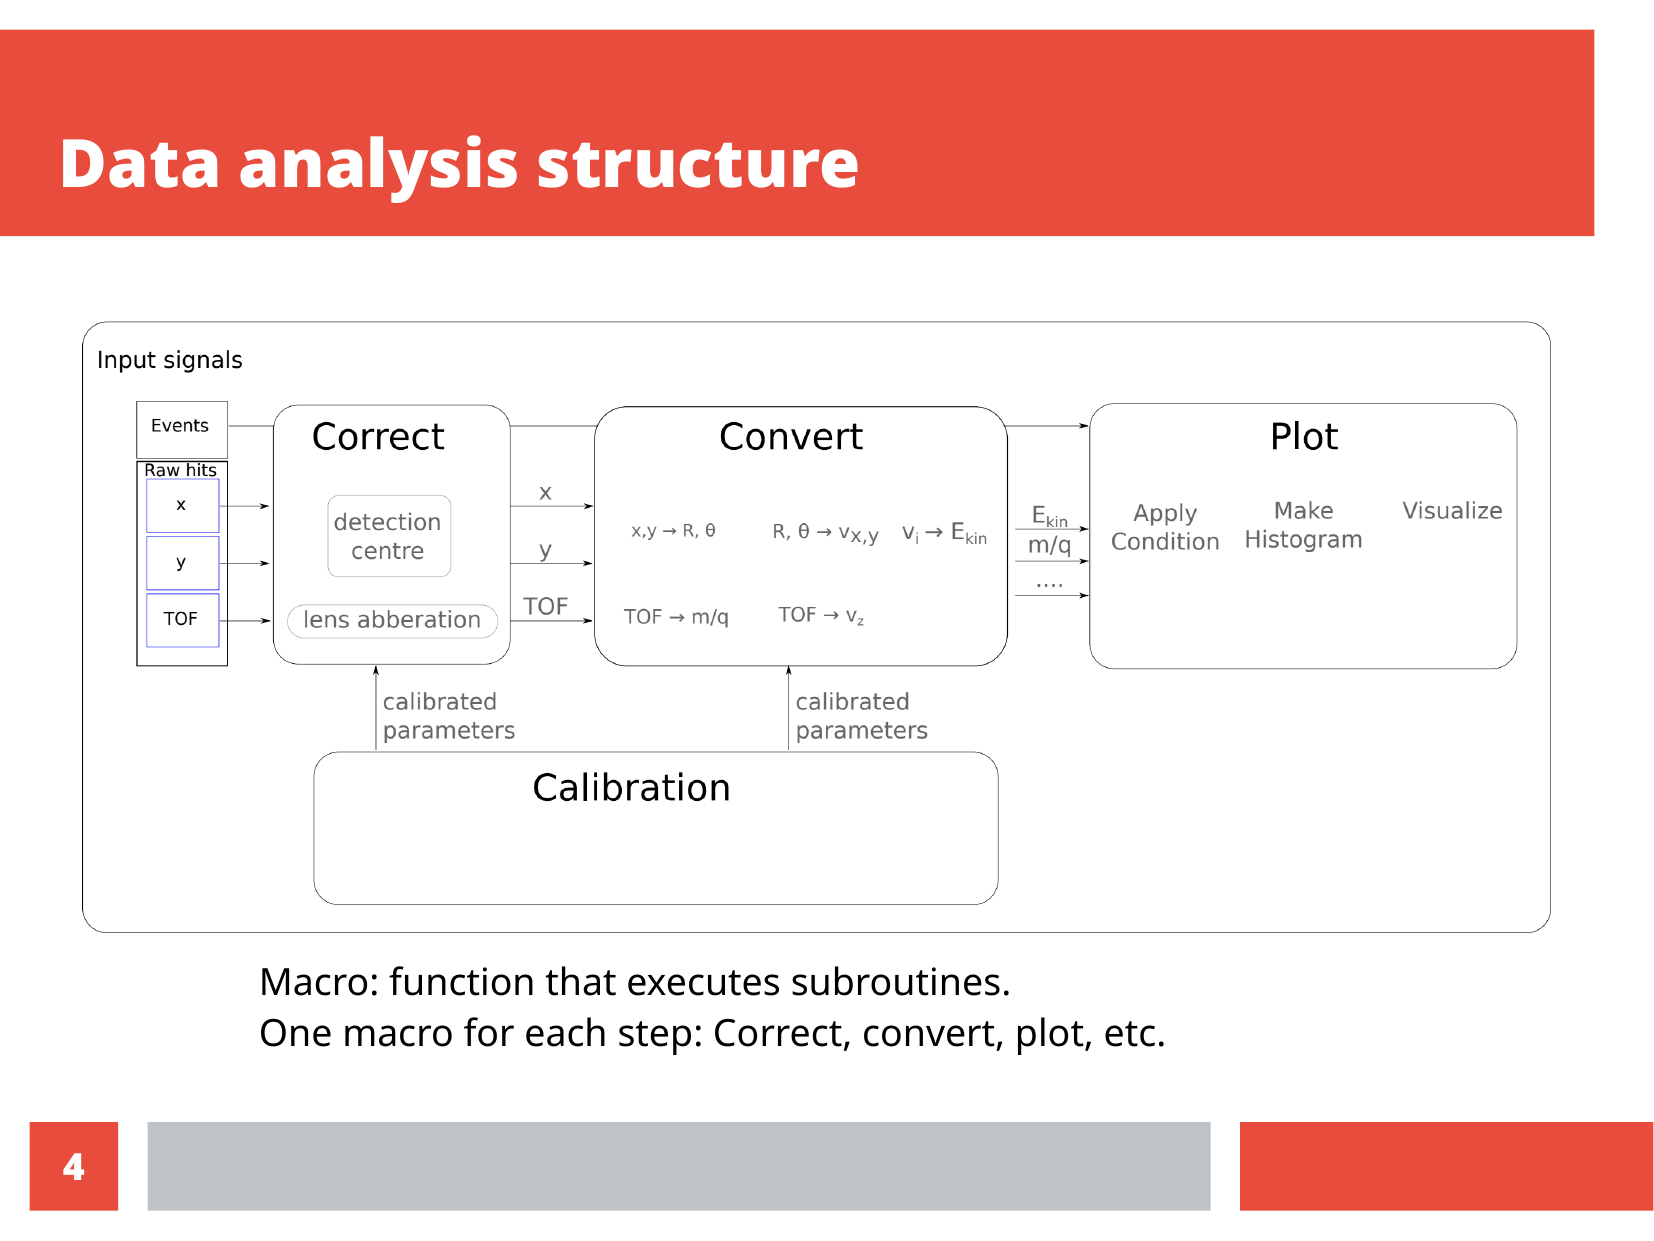

# Data analysis structure
Macro: function that executes subroutines.
One macro for each step: Correct, convert, plot, etc.
4